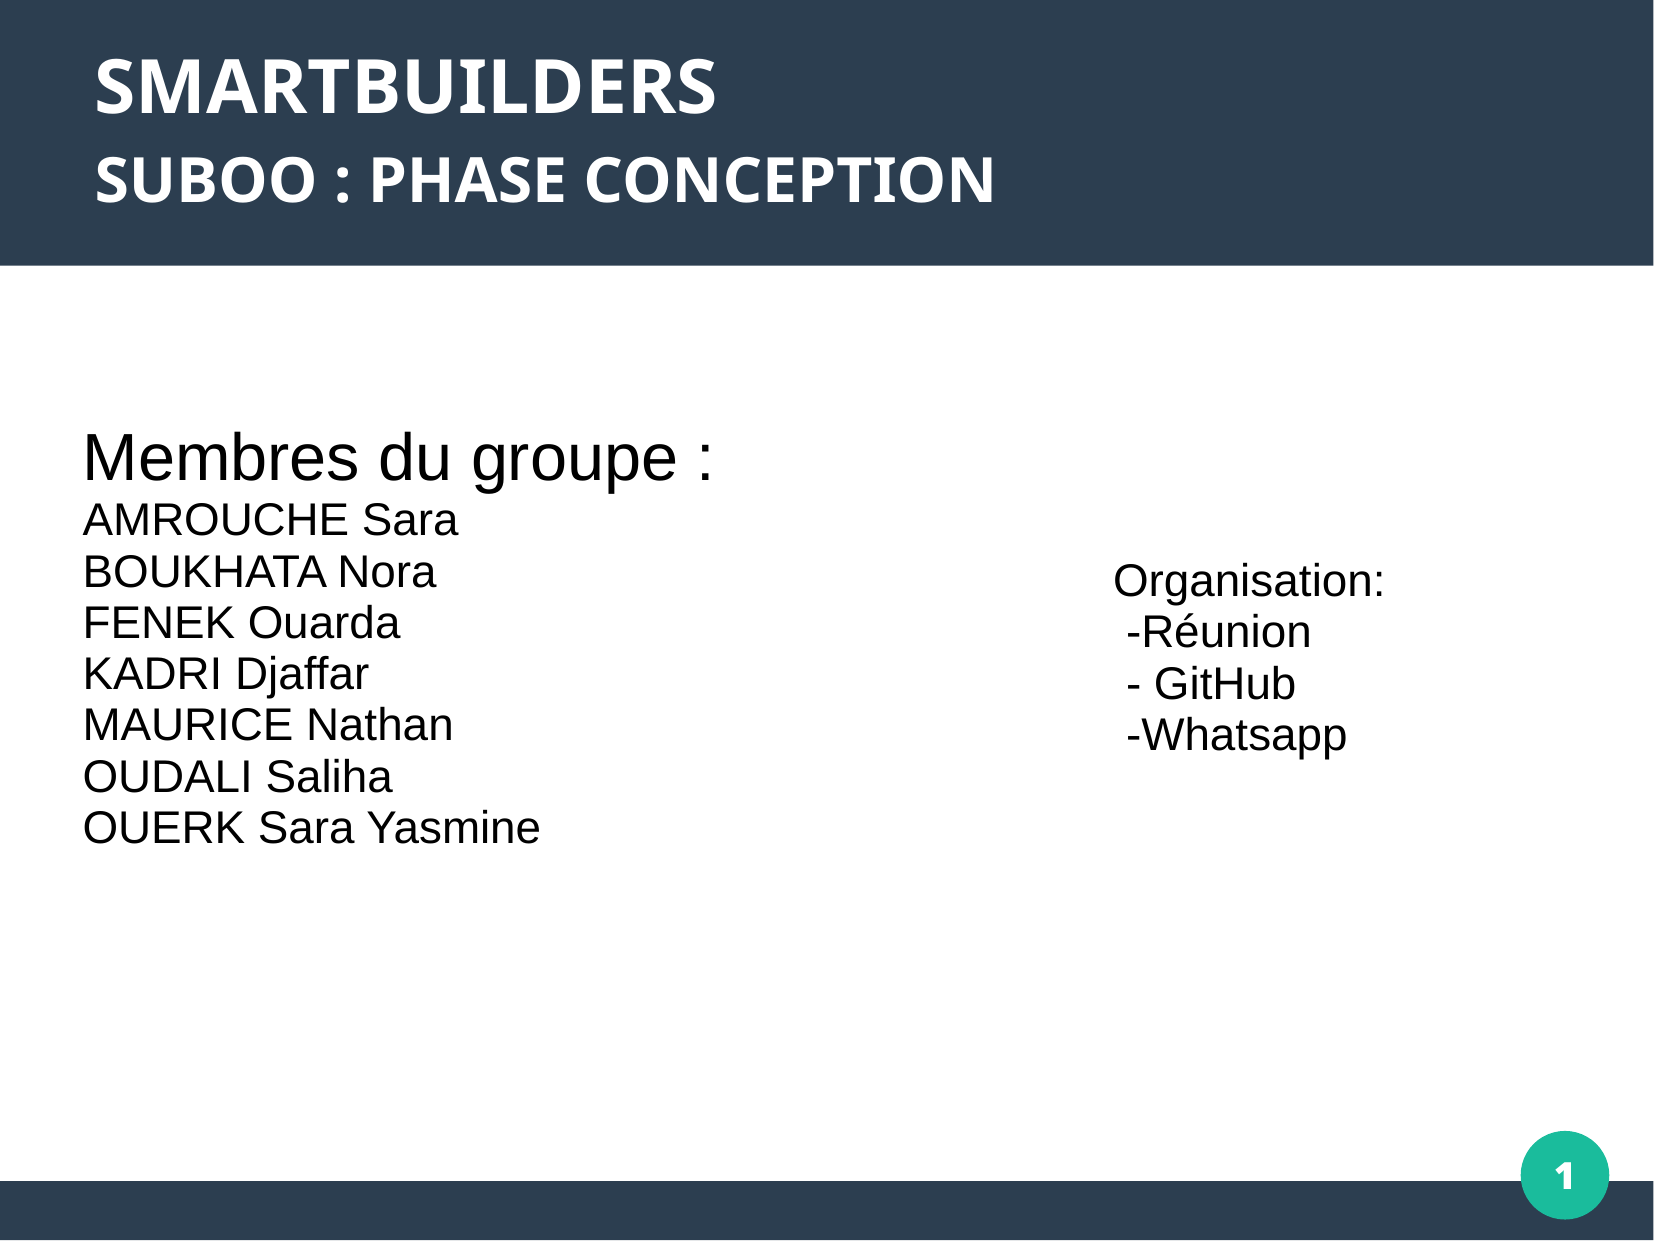

# SMARTBUILDERS SUBOO : PHASE CONCEPTION
Membres du groupe :
AMROUCHE Sara
BOUKHATA Nora
FENEK Ouarda
KADRI Djaffar
MAURICE Nathan
OUDALI Saliha
OUERK Sara Yasmine
Organisation:
 -Réunion
 - GitHub
 -Whatsapp
1